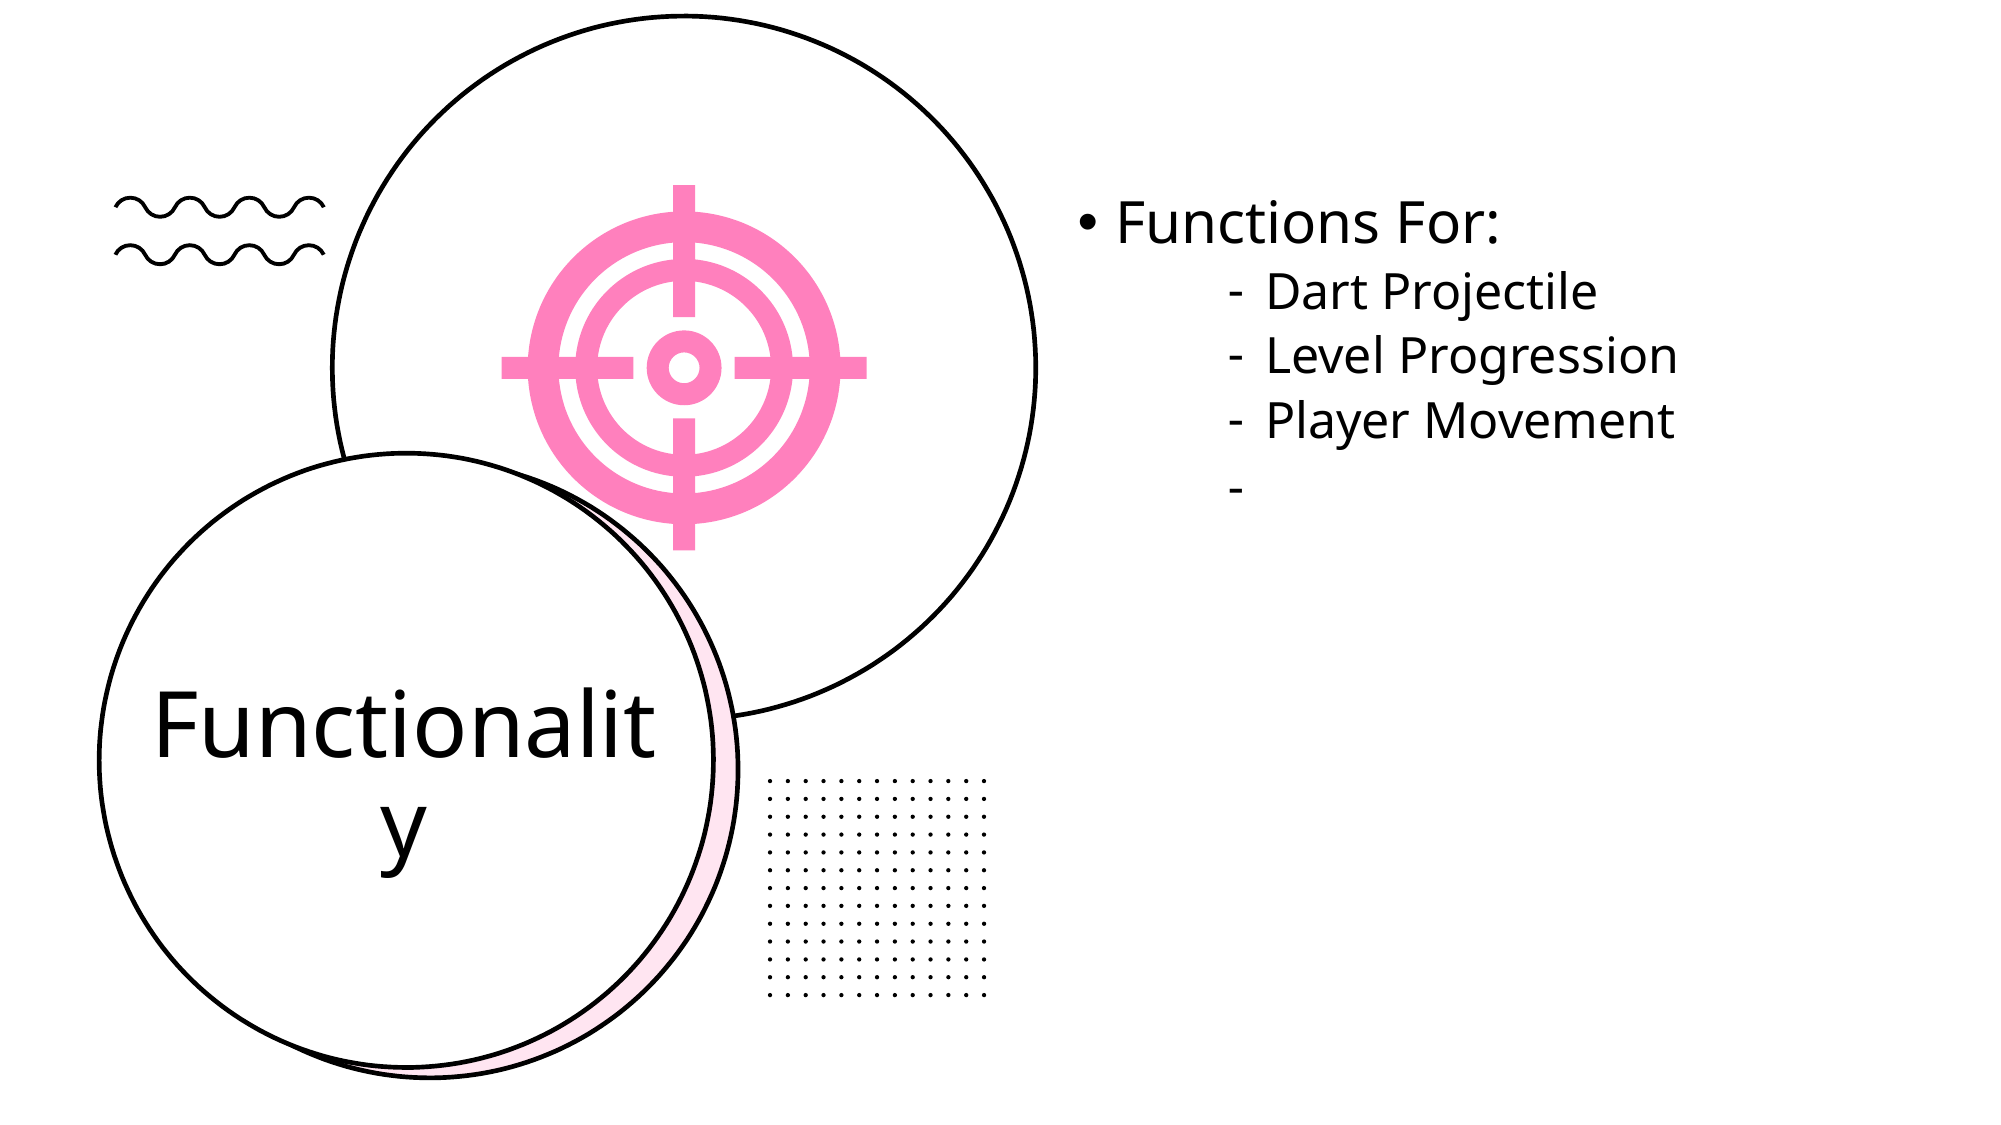

Functions For:
Dart Projectile
Level Progression
Player Movement
# Functionality